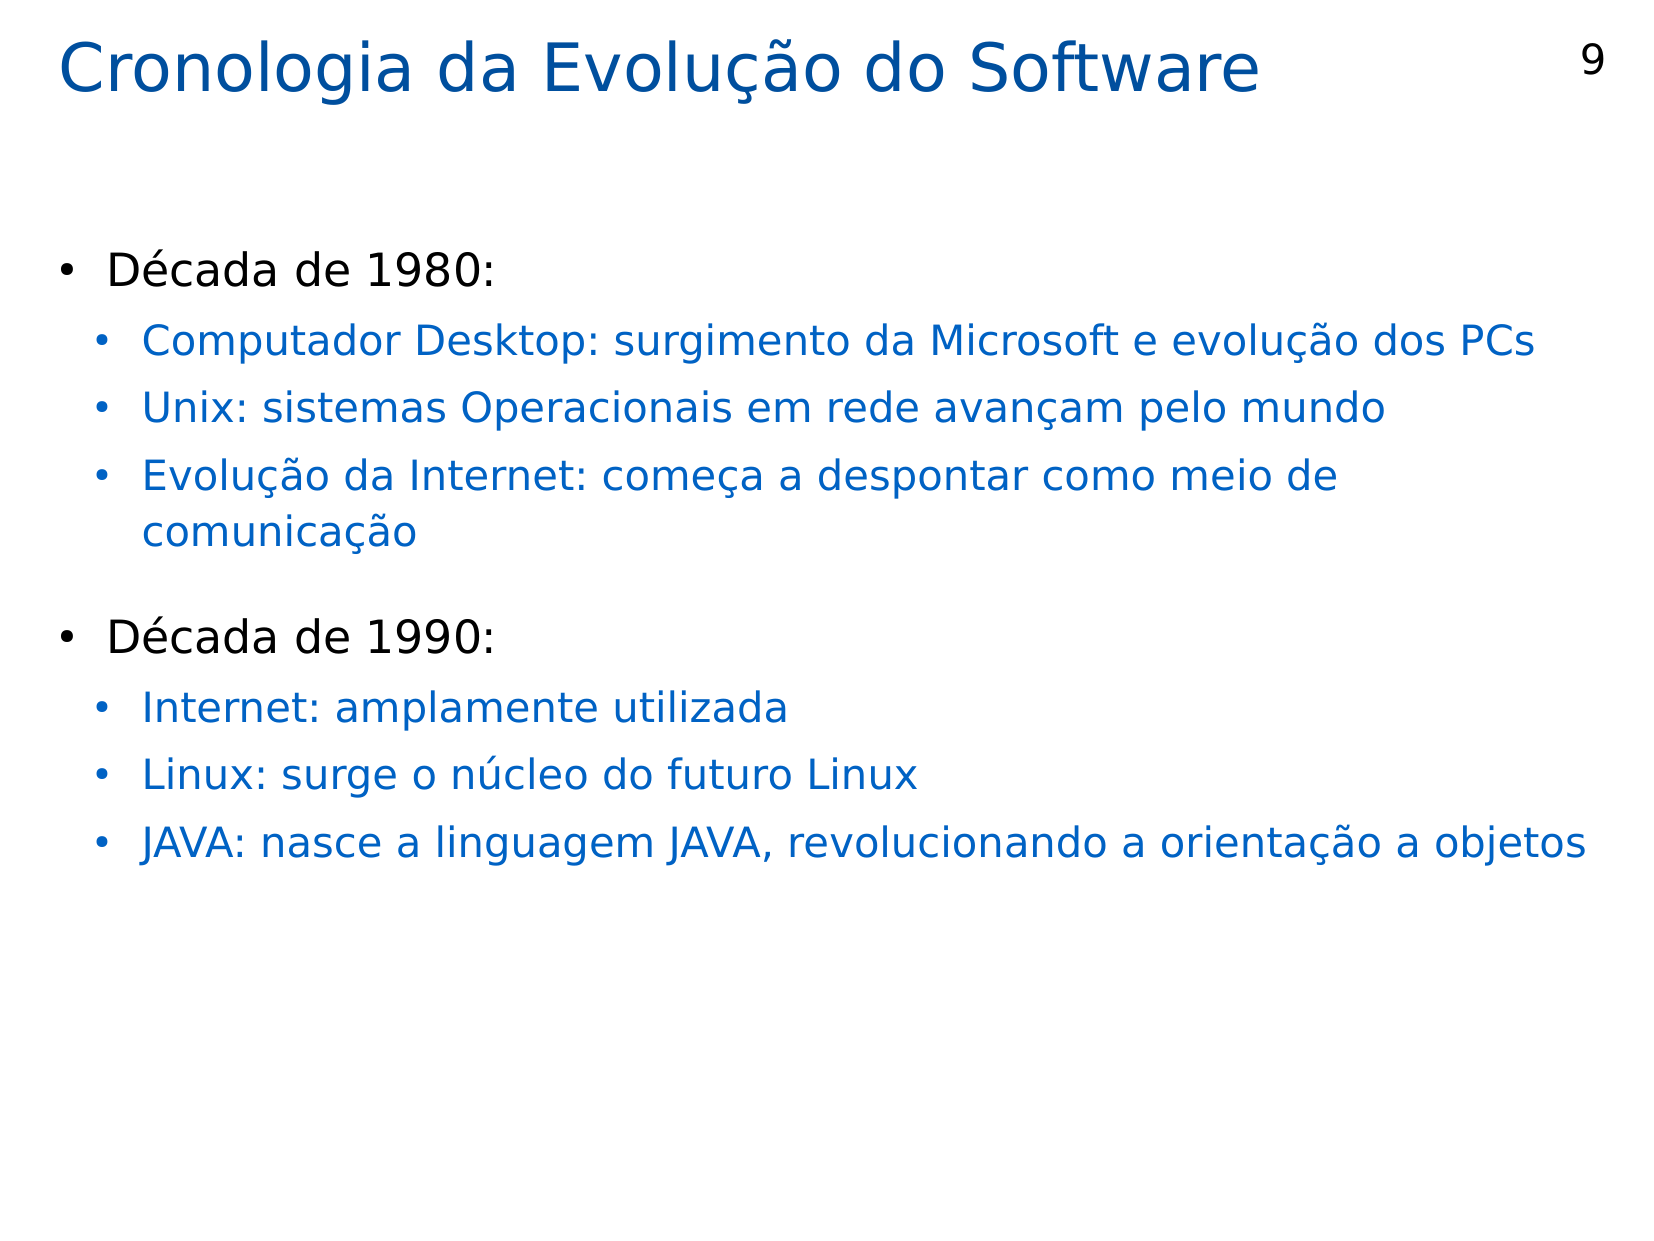

# Cronologia da Evolução do Software
9
Década de 1980:
Computador Desktop: surgimento da Microsoft e evolução dos PCs
Unix: sistemas Operacionais em rede avançam pelo mundo
Evolução da Internet: começa a despontar como meio de comunicação
Década de 1990:
Internet: amplamente utilizada
Linux: surge o núcleo do futuro Linux
JAVA: nasce a linguagem JAVA, revolucionando a orientação a objetos